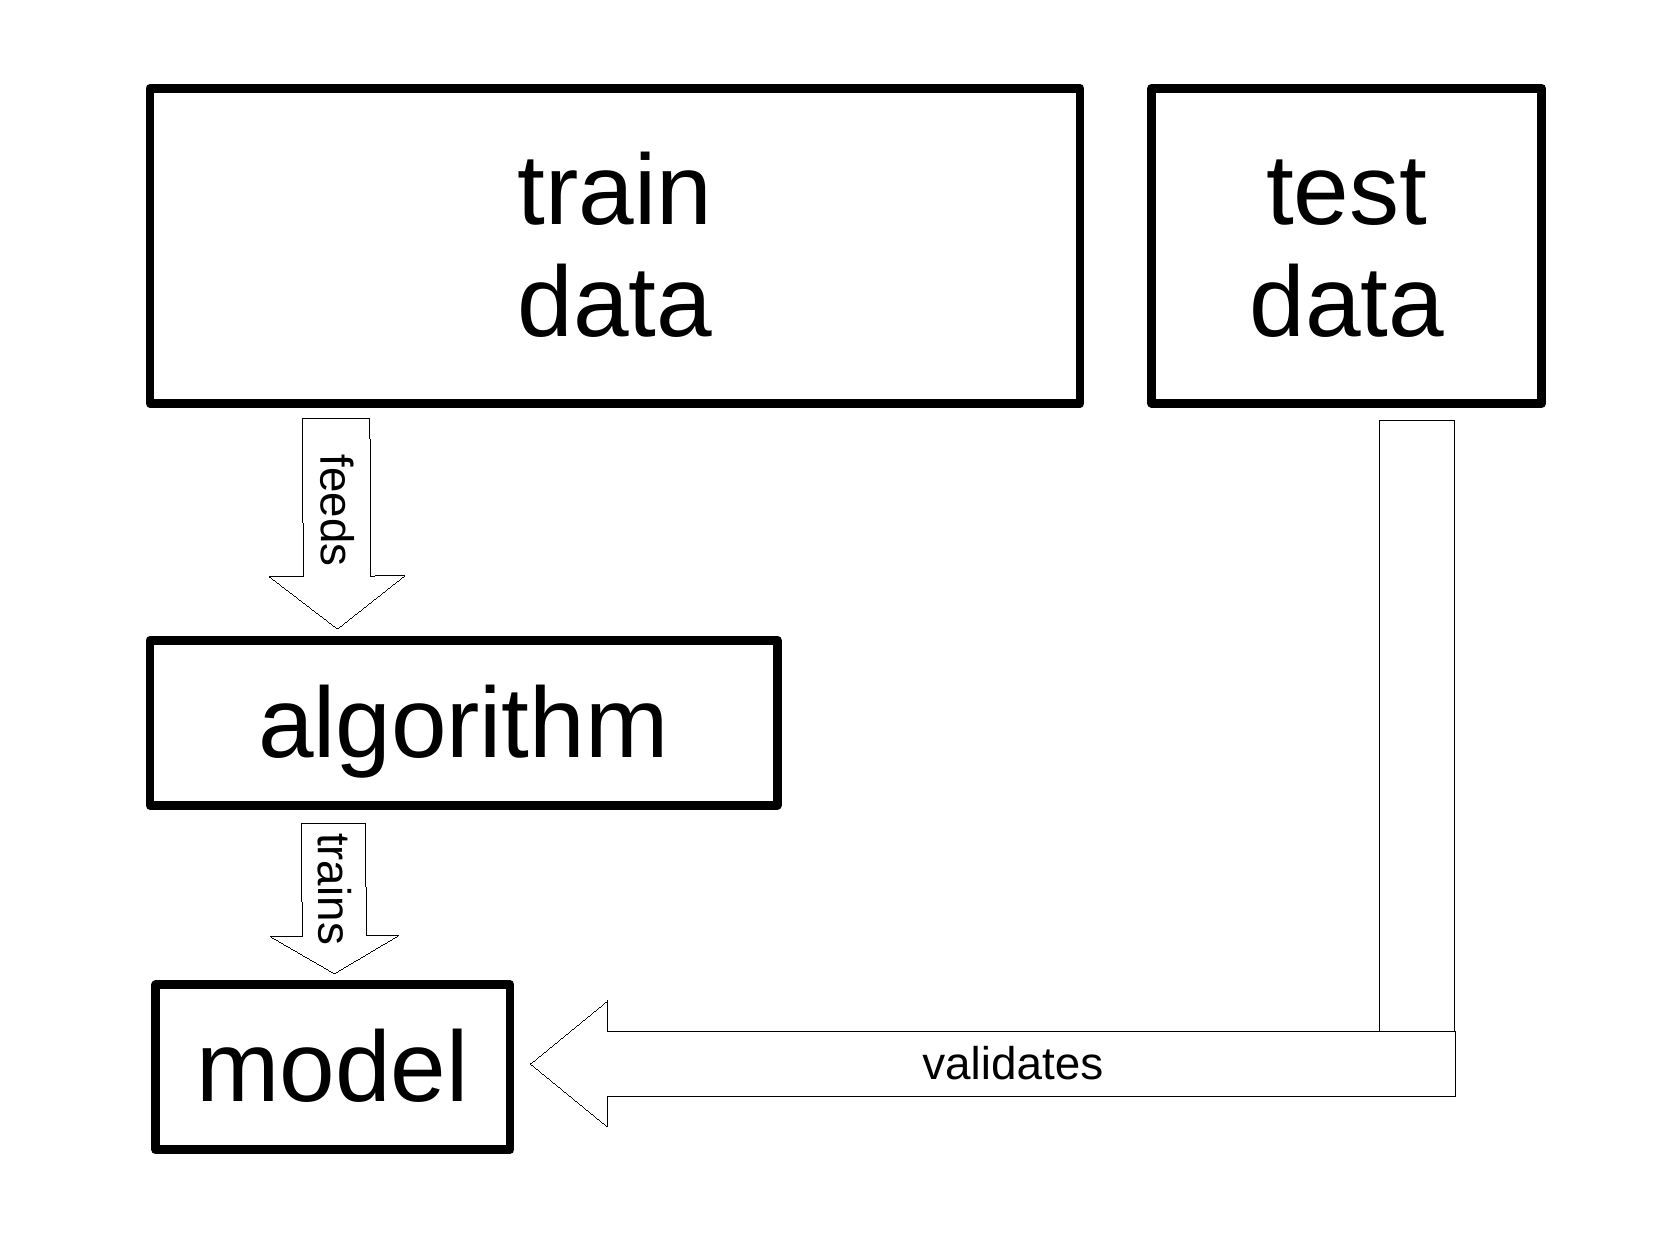

train
data
test
data
feeds
algorithm
trains
model
validates